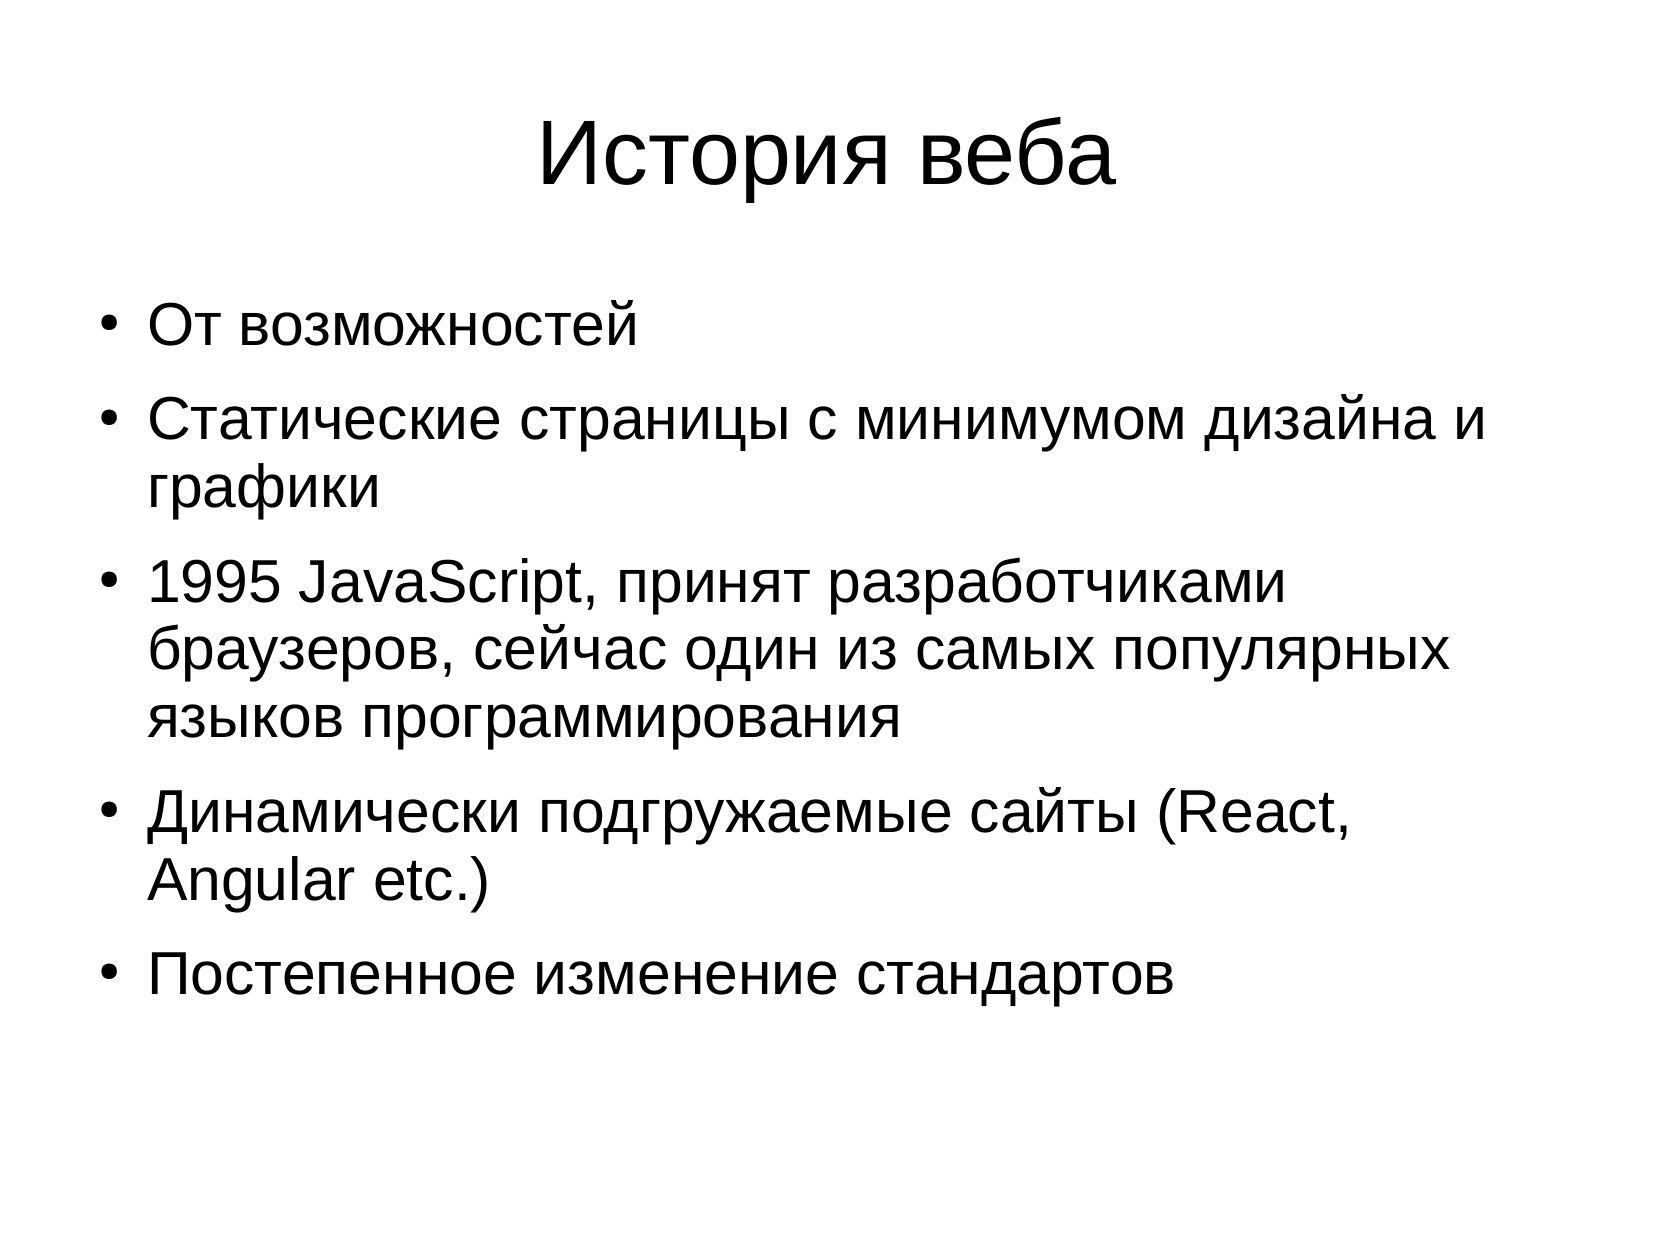

# История веба
От возможностей
Статические страницы с минимумом дизайна и графики
1995 JavaScript, принят разработчиками браузеров, сейчас один из самых популярных языков программирования
Динамически подгружаемые сайты (React, Angular etc.)
Постепенное изменение стандартов